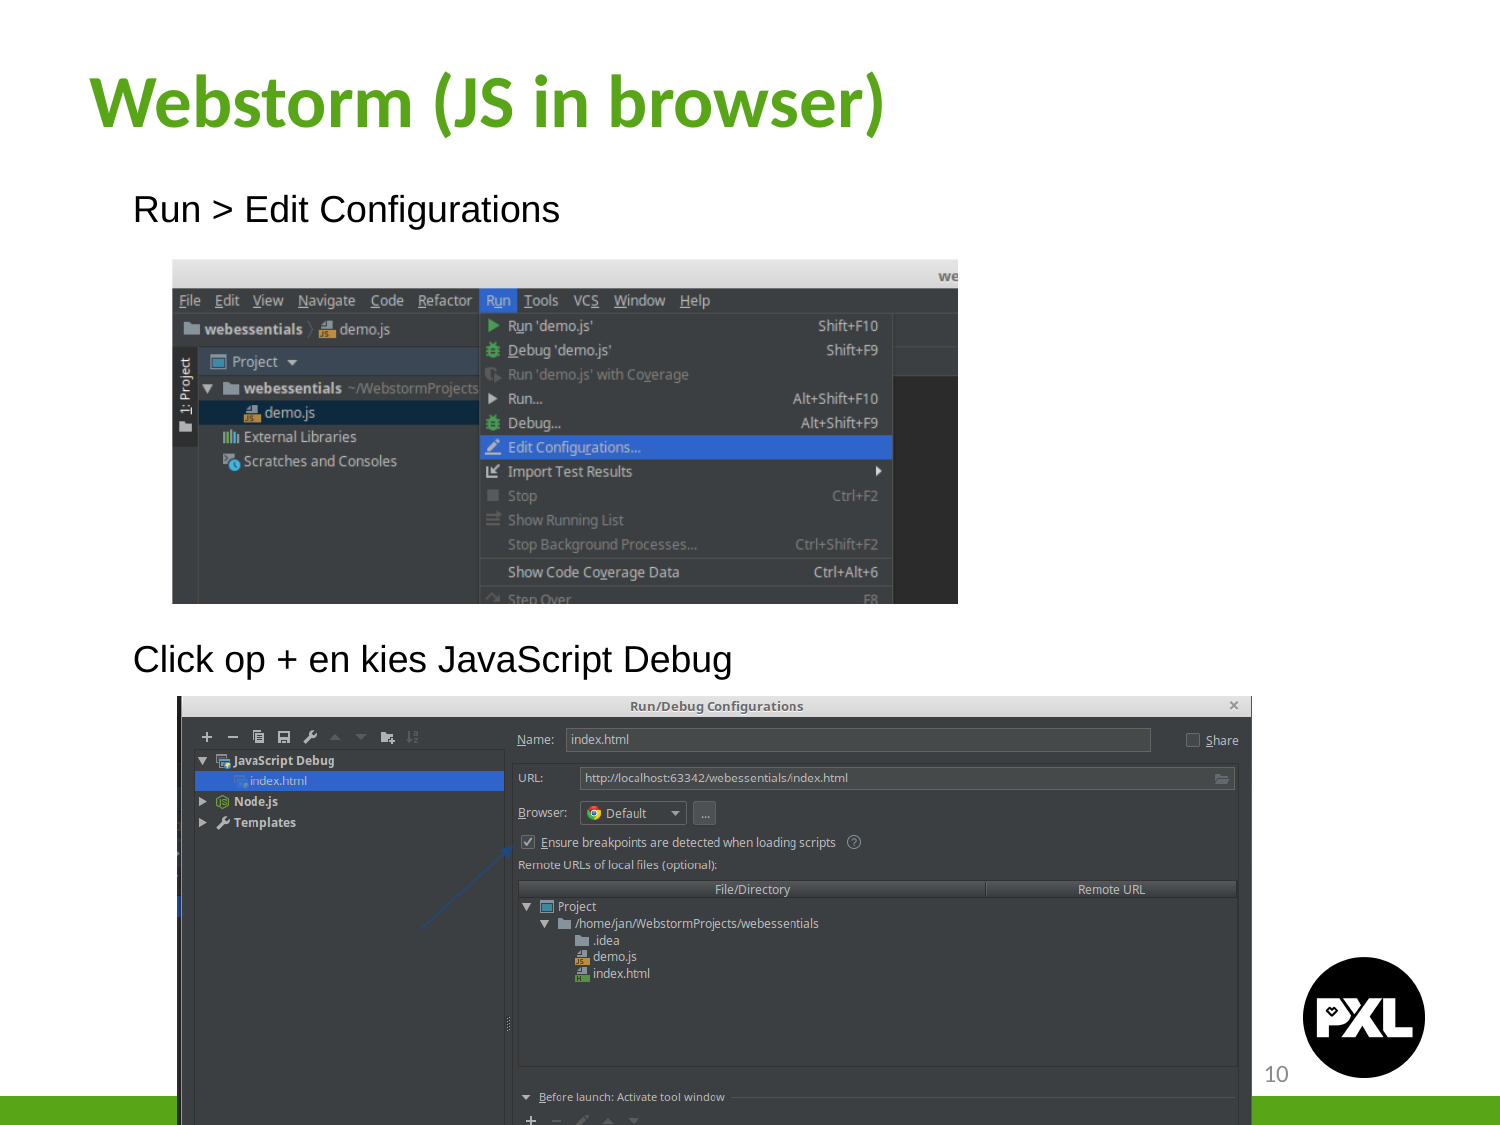

Webstorm (JS in browser)
Run > Edit Configurations
Click op + en kies JavaScript Debug